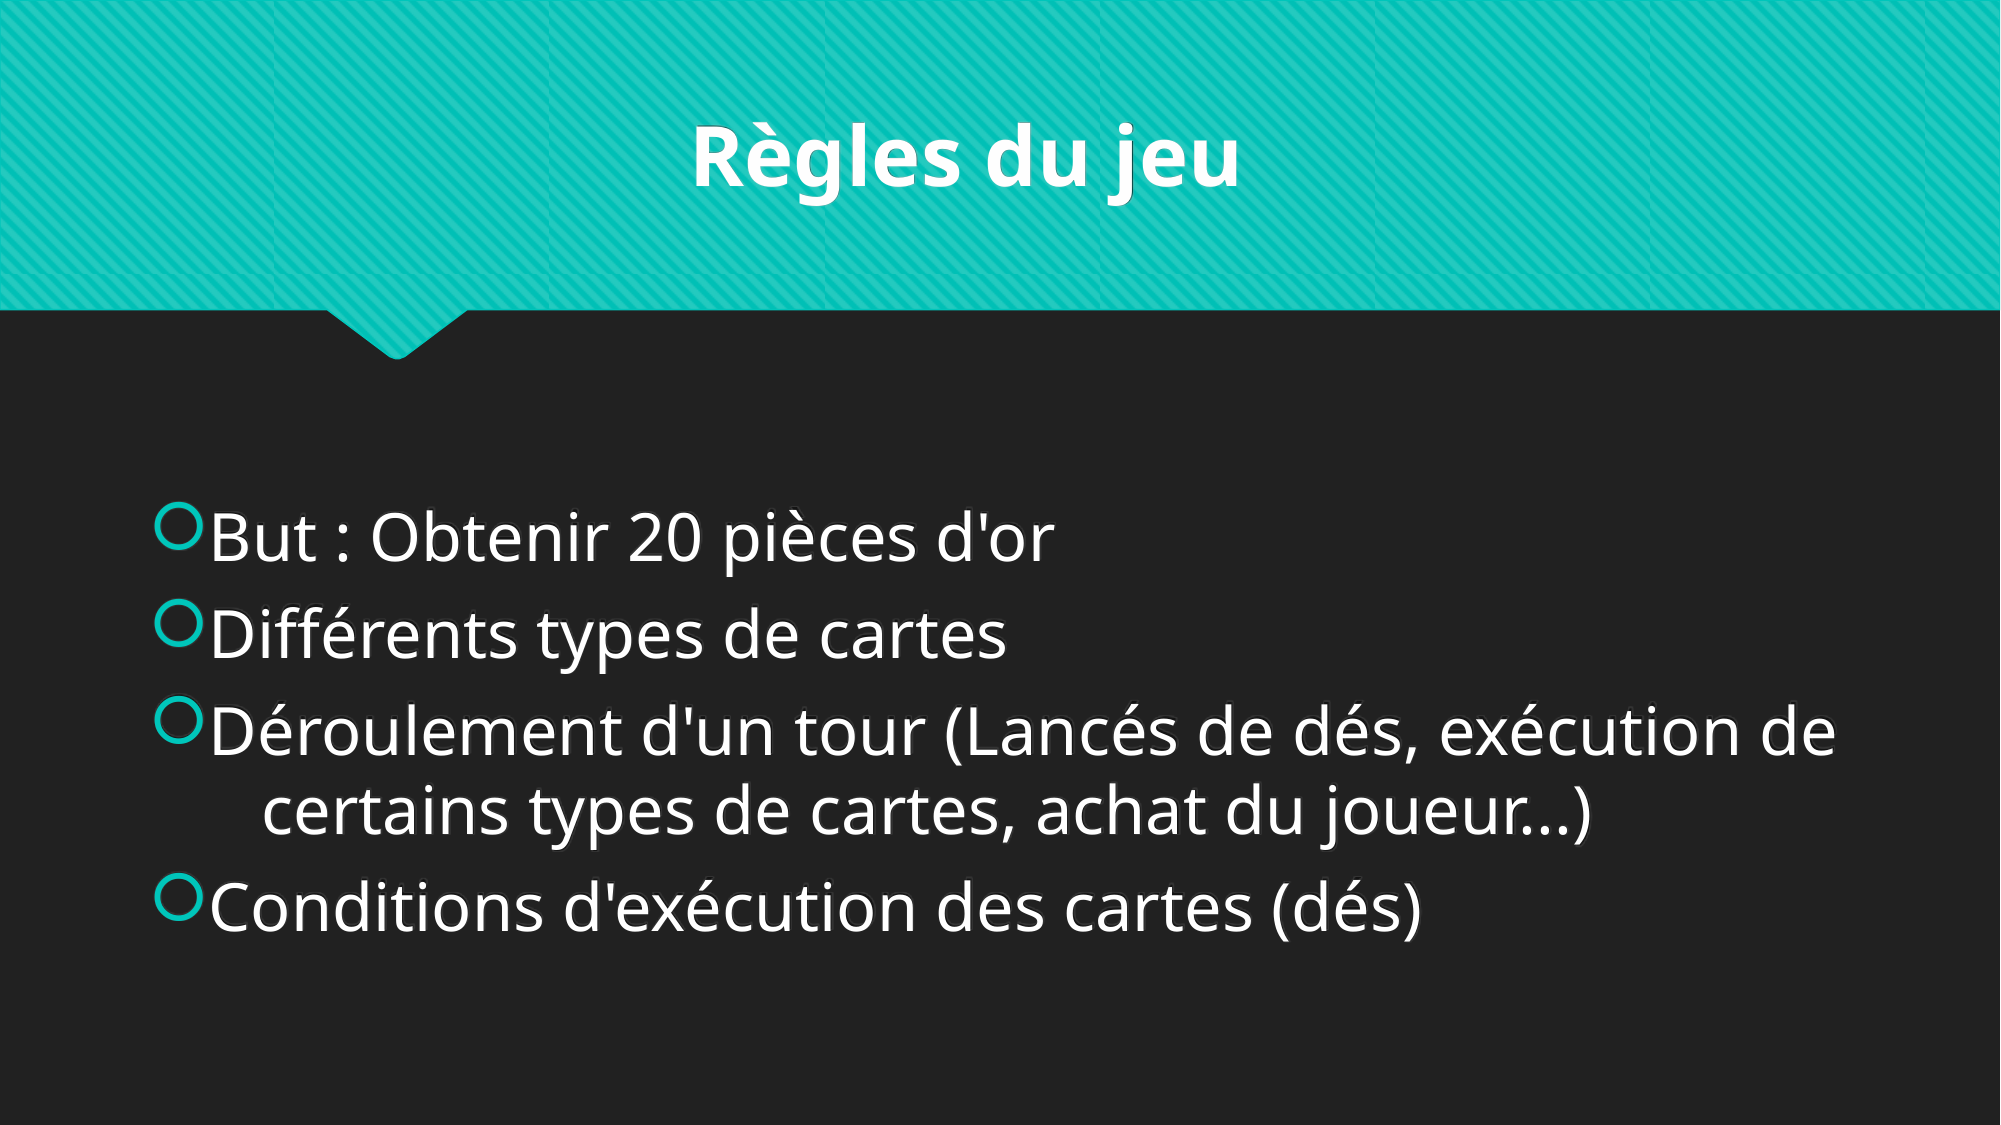

# Règles du jeu
But : Obtenir 20 pièces d'or
Différents types de cartes
Déroulement d'un tour (Lancés de dés, exécution de certains types de cartes, achat du joueur...)
Conditions d'exécution des cartes (dés)